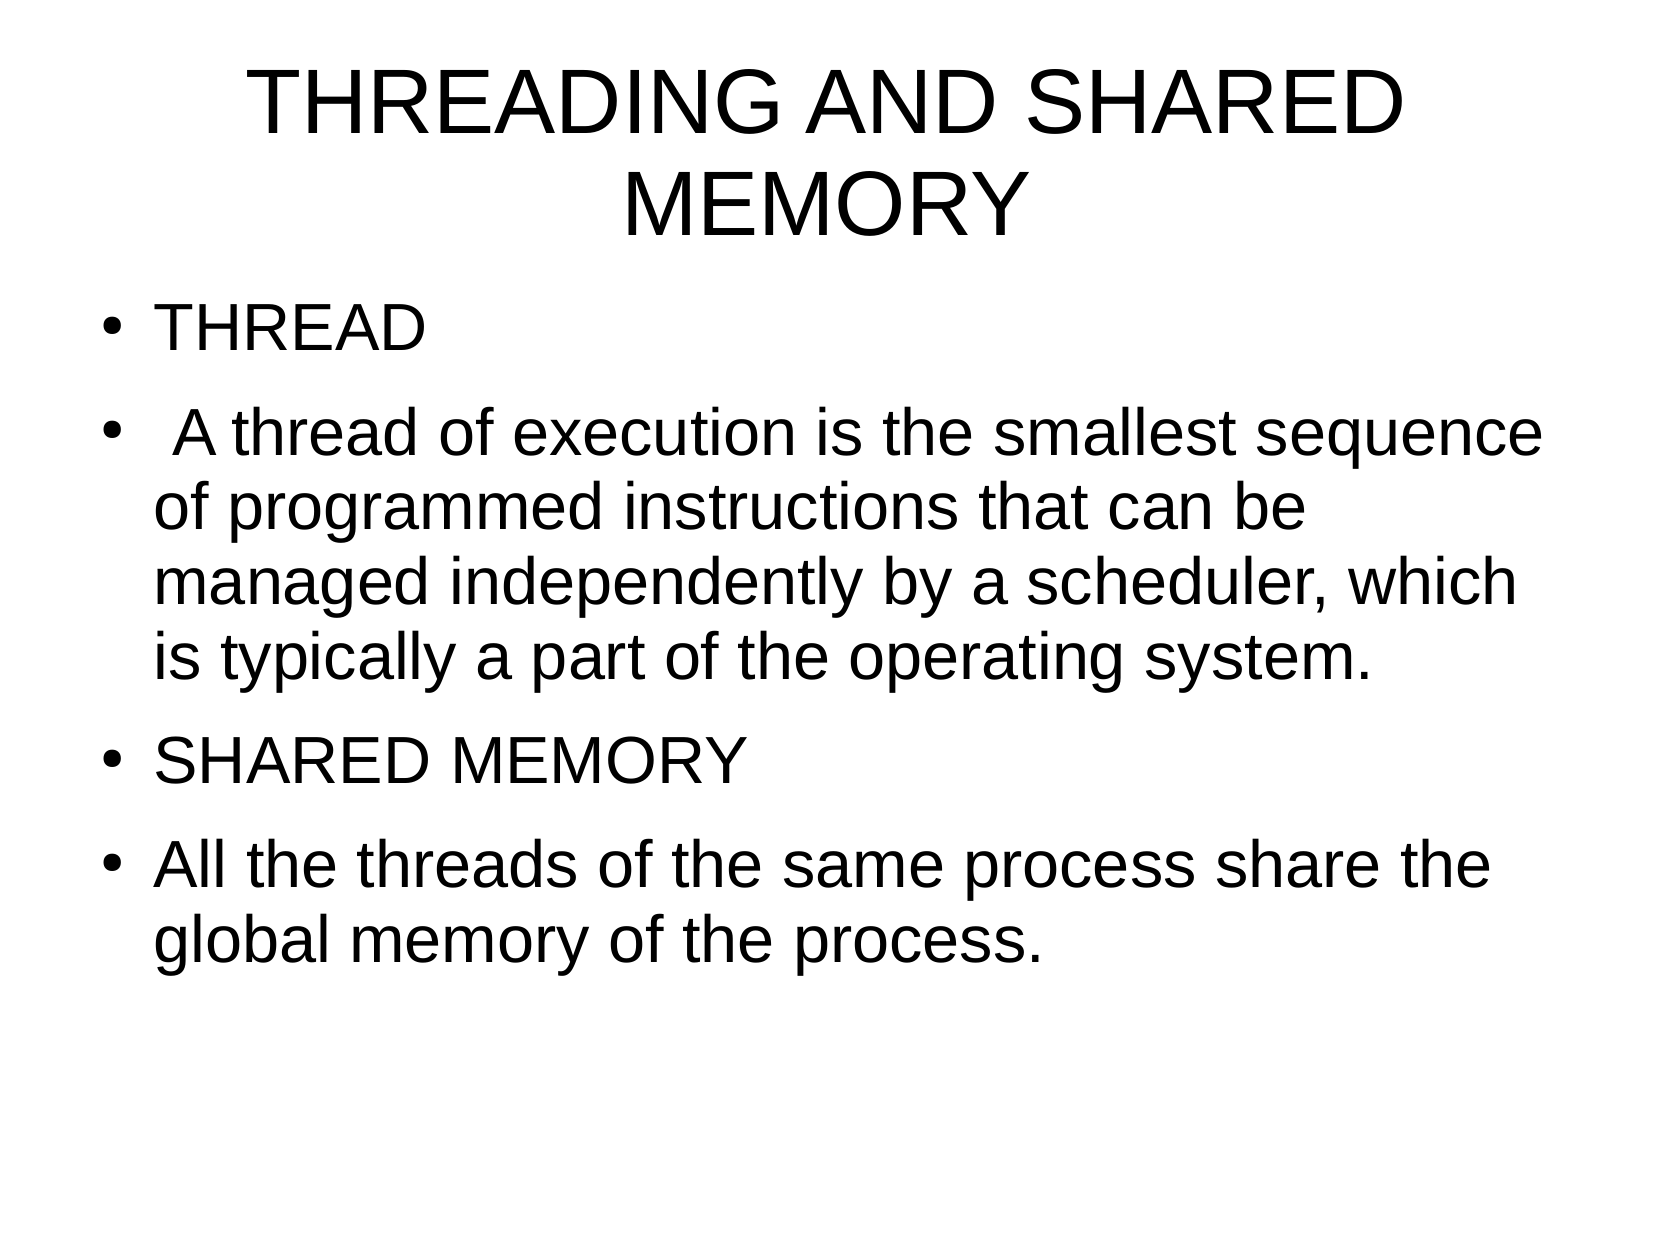

# THREADING AND SHARED MEMORY
THREAD
 A thread of execution is the smallest sequence of programmed instructions that can be managed independently by a scheduler, which is typically a part of the operating system.
SHARED MEMORY
All the threads of the same process share the global memory of the process.